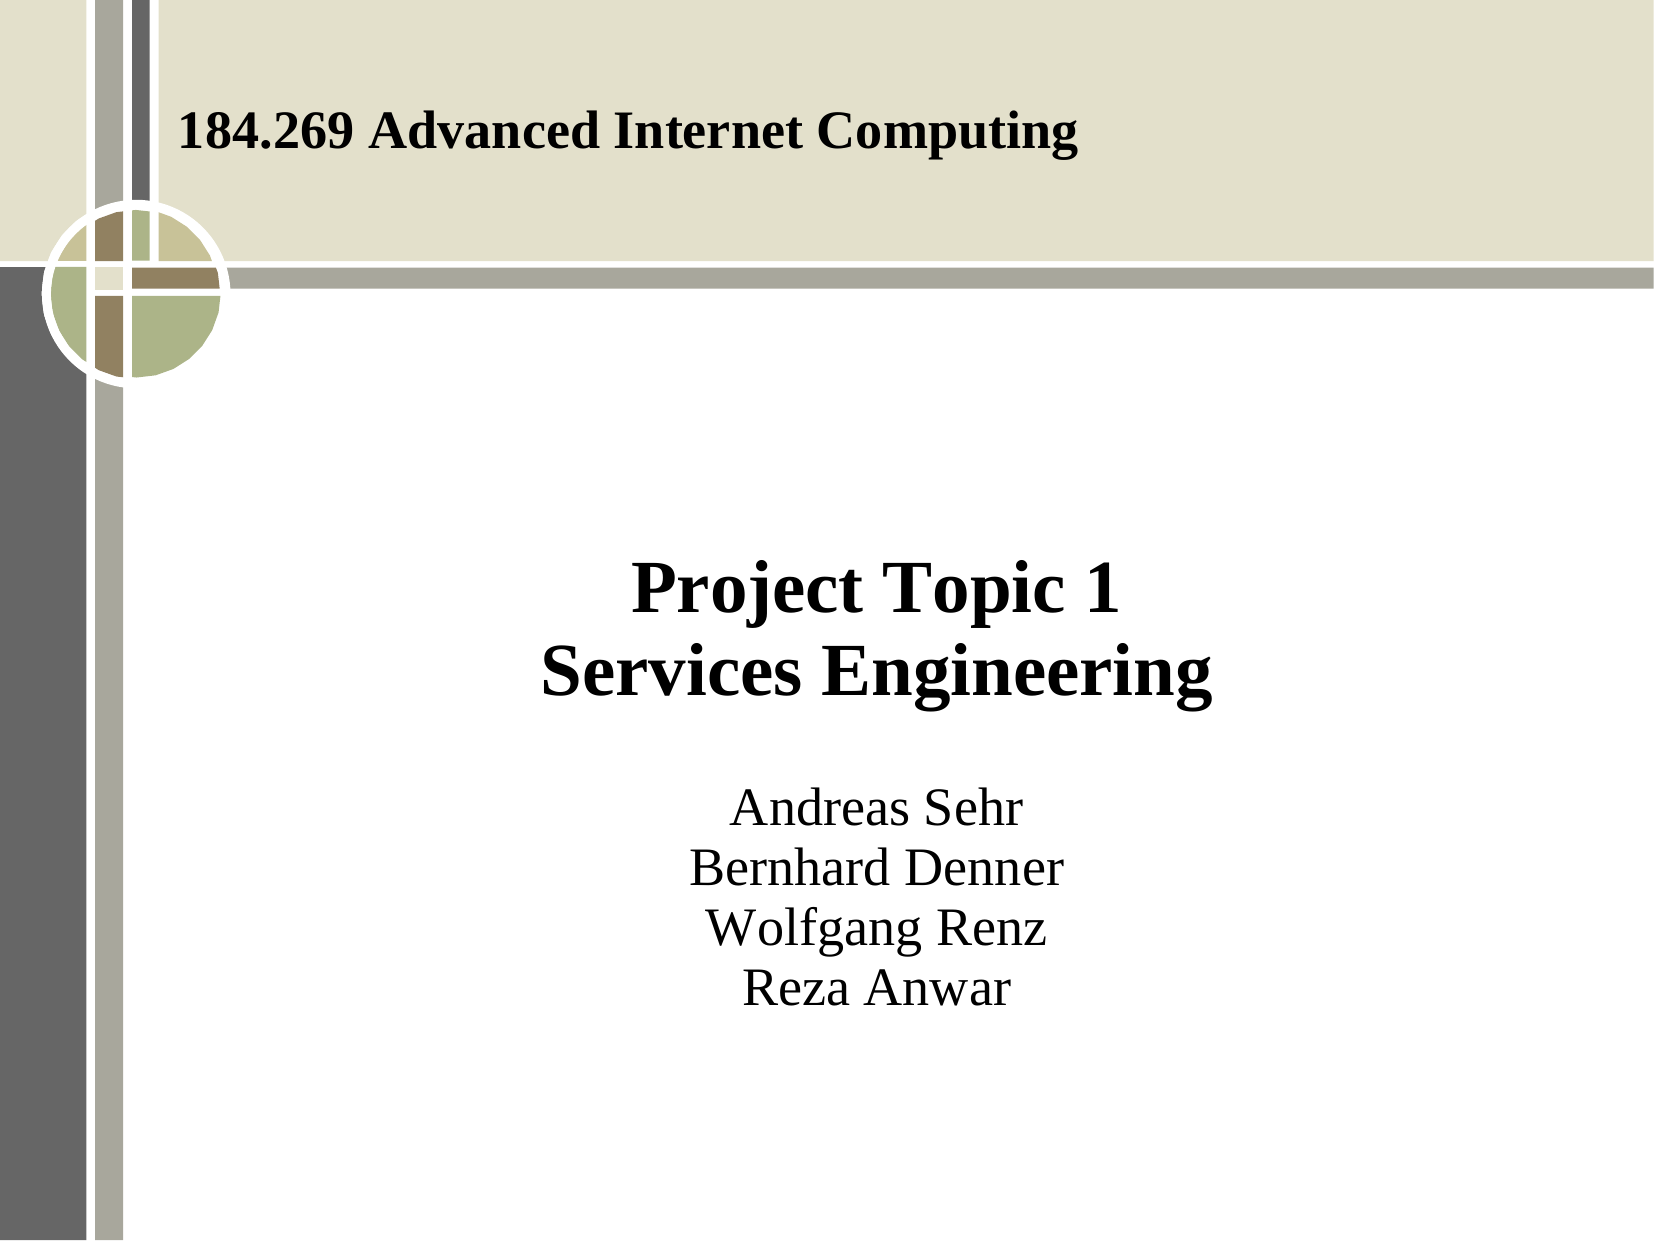

# 184.269 Advanced Internet Computing
Project Topic 1
Services Engineering
Andreas Sehr
Bernhard Denner
Wolfgang Renz
Reza Anwar